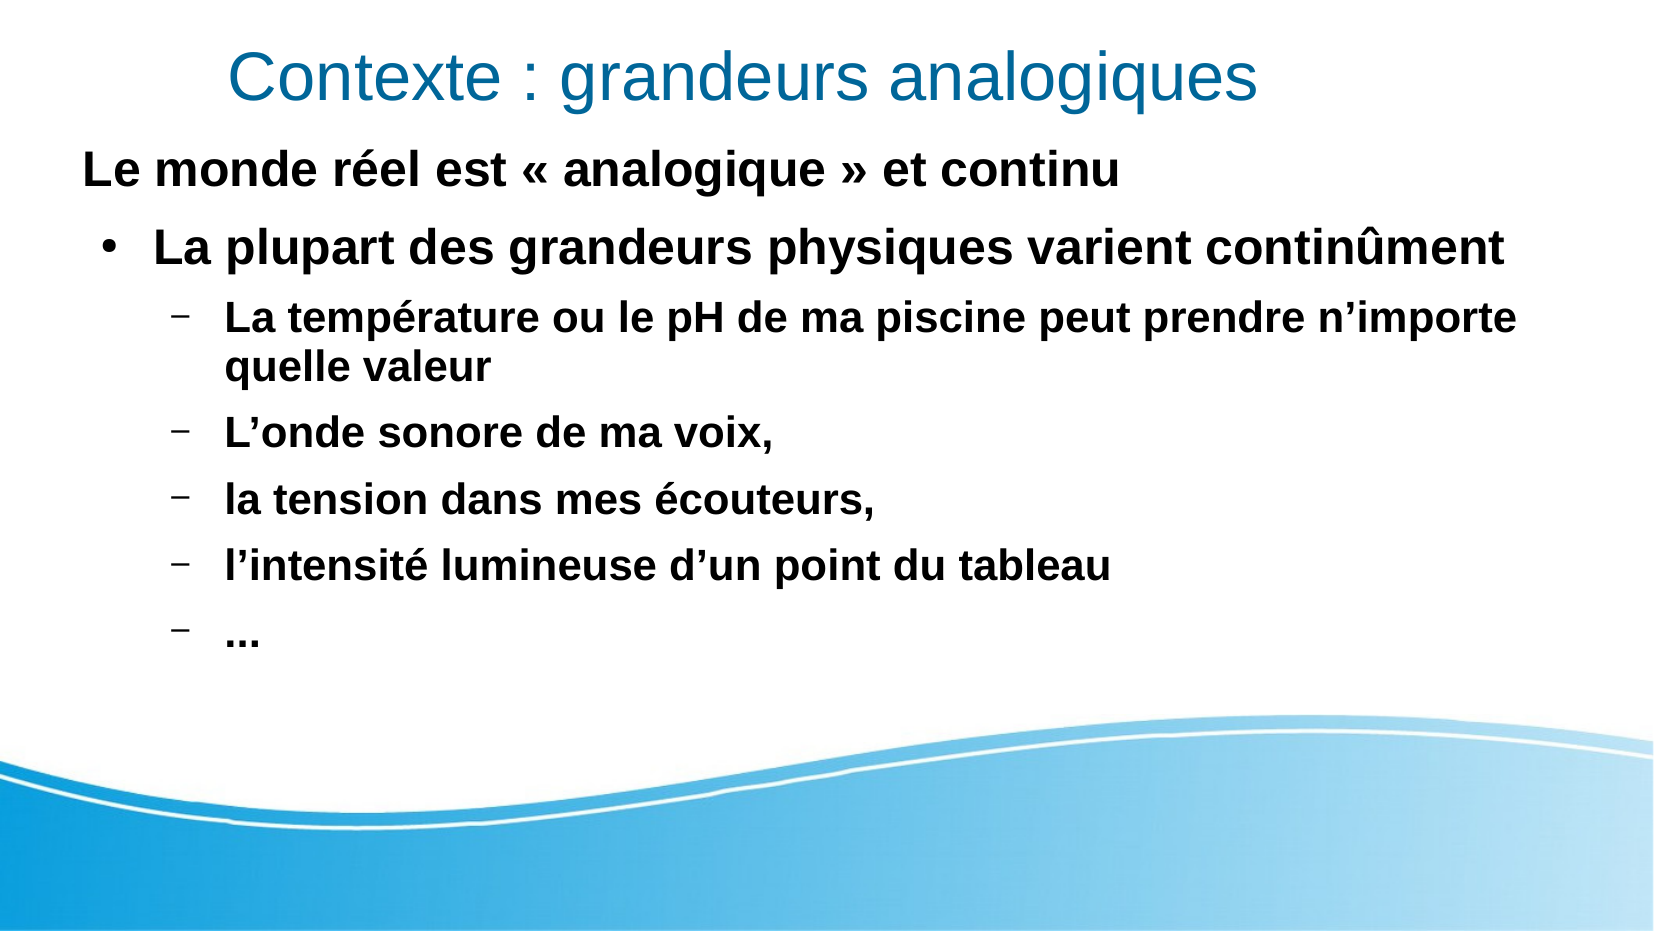

# Contexte : grandeurs analogiques
Le monde réel est « analogique » et continu
La plupart des grandeurs physiques varient continûment
La température ou le pH de ma piscine peut prendre n’importe quelle valeur
L’onde sonore de ma voix,
la tension dans mes écouteurs,
l’intensité lumineuse d’un point du tableau
...